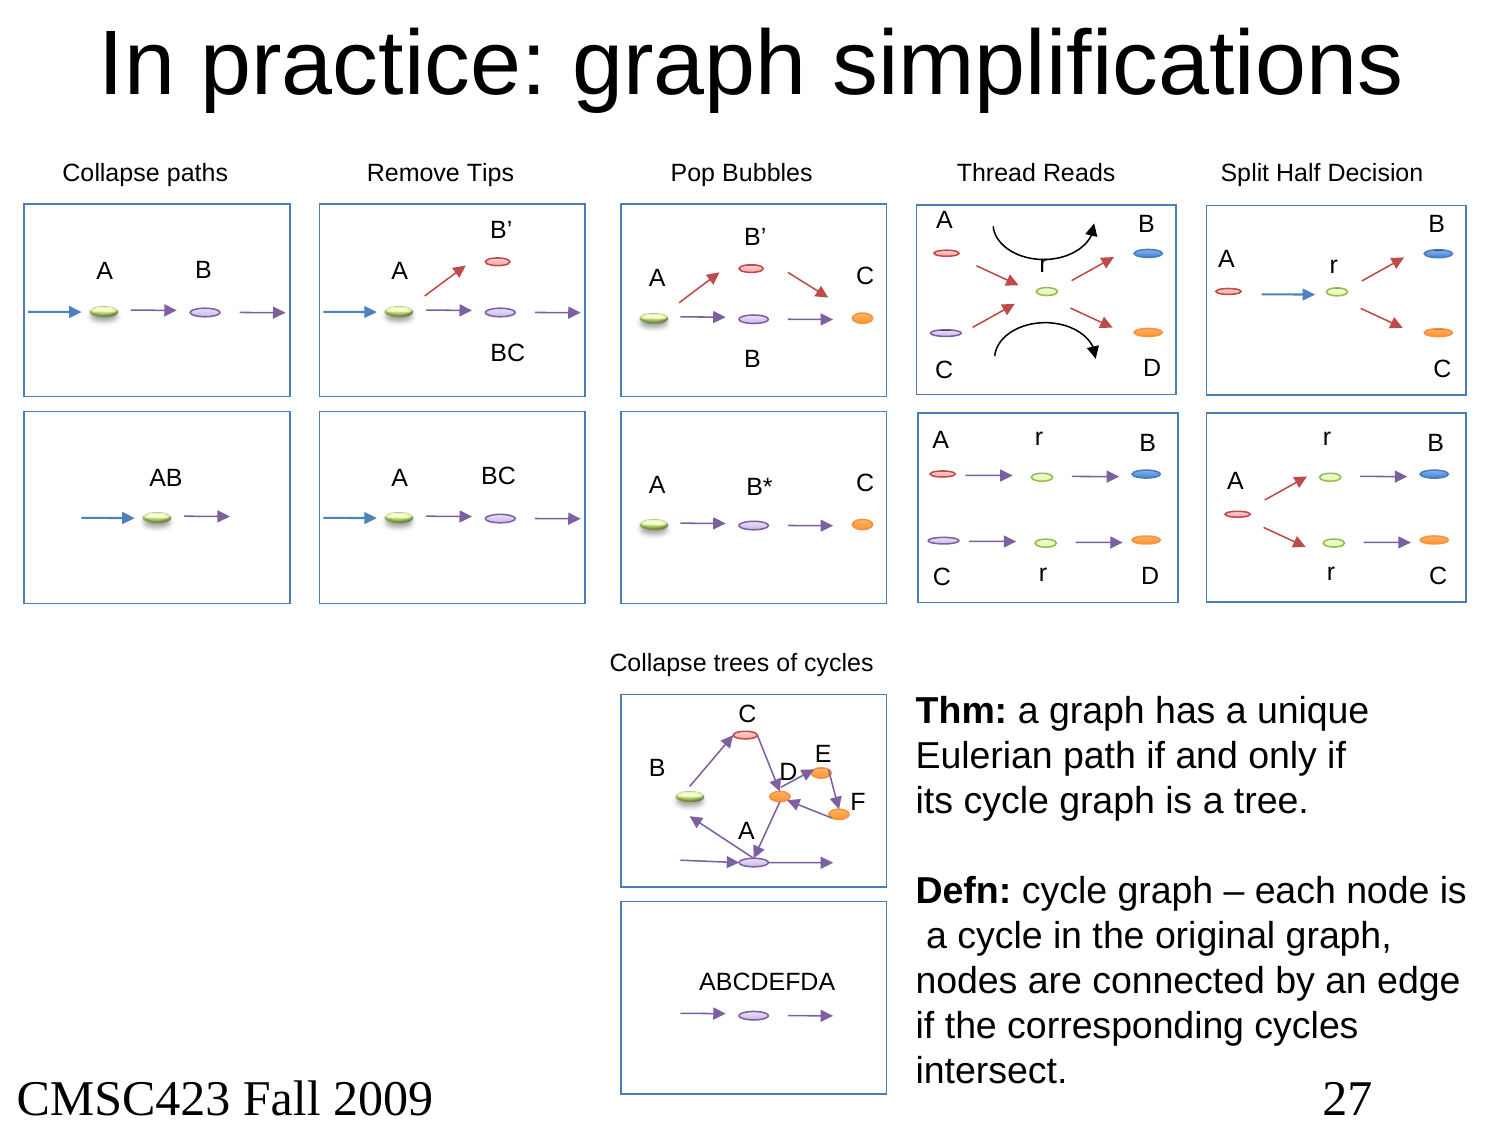

# In practice: graph simplifications
Collapse paths
B
A
AB
Remove Tips
B’
A
BC
BC
A
Pop Bubbles
B’
C
A
B
C
A
B*
Thread Reads
A
B
r
D
C
r
A
B
r
D
C
Split Half Decision
B
A
r
C
r
B
r
C
A
Collapse trees of cycles
C
E
B
D
F
A
ABCDEFDA
Thm: a graph has a unique
Eulerian path if and only if
its cycle graph is a tree.
Defn: cycle graph – each node is a cycle in the original graph, nodes are connected by an edge if the corresponding cycles intersect.
Velvet
CMSC423 Fall 2009
27